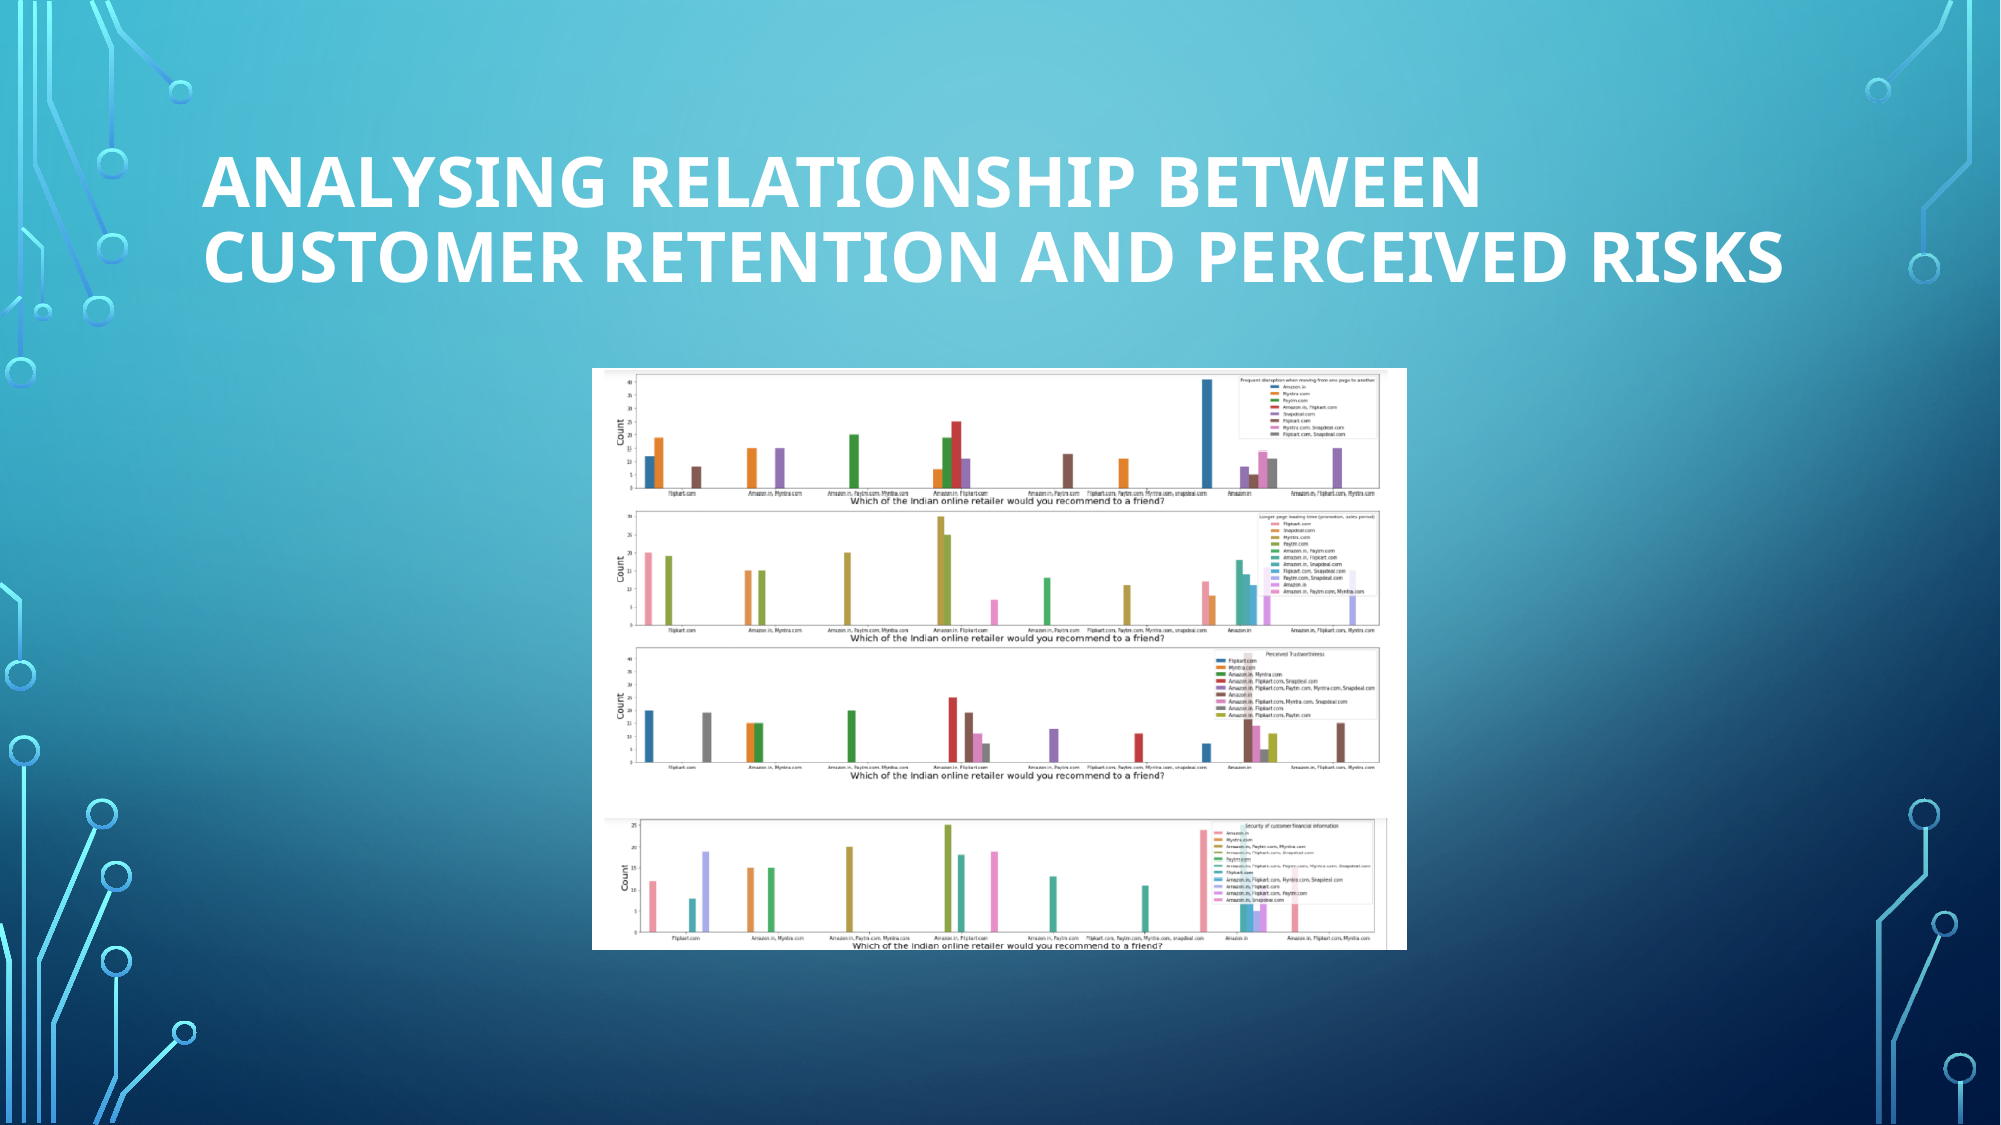

# Analysing Relationship between Customer retention and Perceived Risks